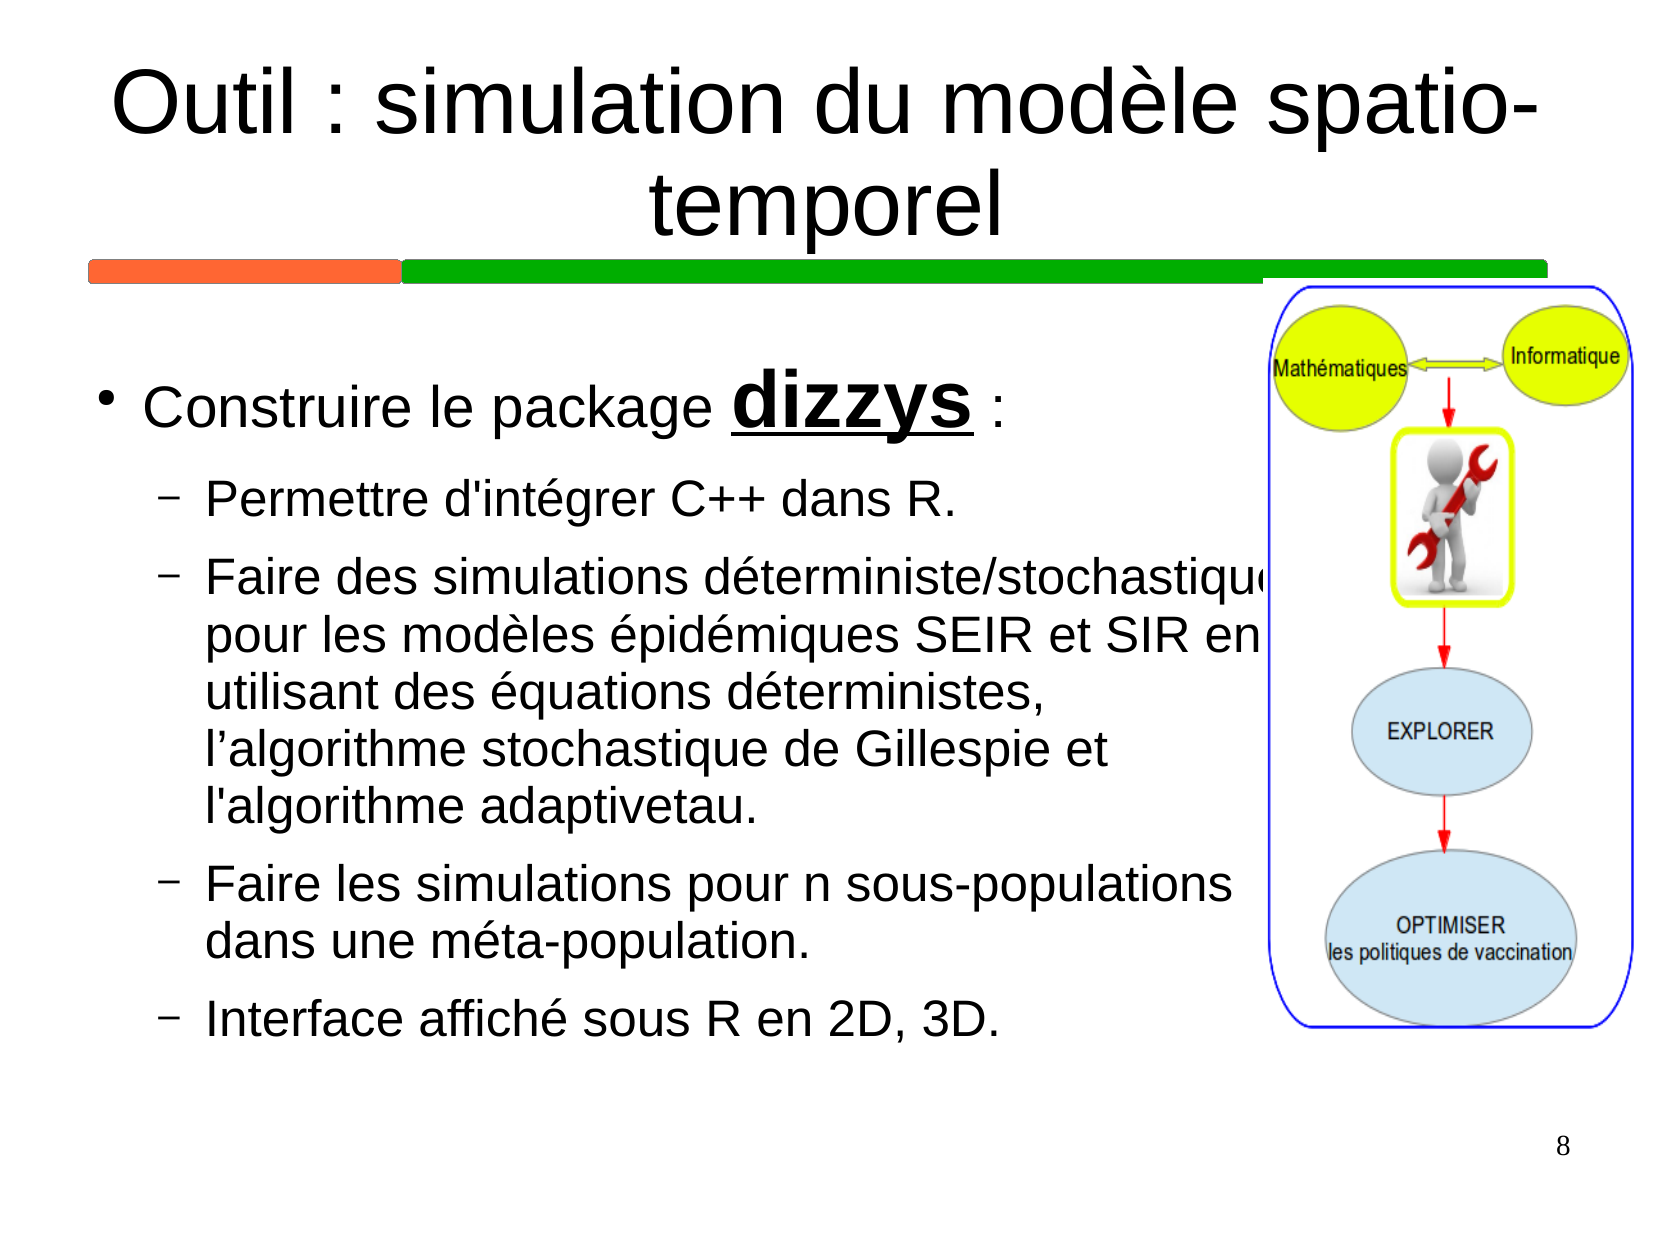

# Outil : simulation du modèle spatio-temporel
Construire le package dizzys :
Permettre d'intégrer C++ dans R.
Faire des simulations déterministe/stochastique pour les modèles épidémiques SEIR et SIR en utilisant des équations déterministes, l’algorithme stochastique de Gillespie et l'algorithme adaptivetau.
Faire les simulations pour n sous-populations dans une méta-population.
Interface affiché sous R en 2D, 3D.
8